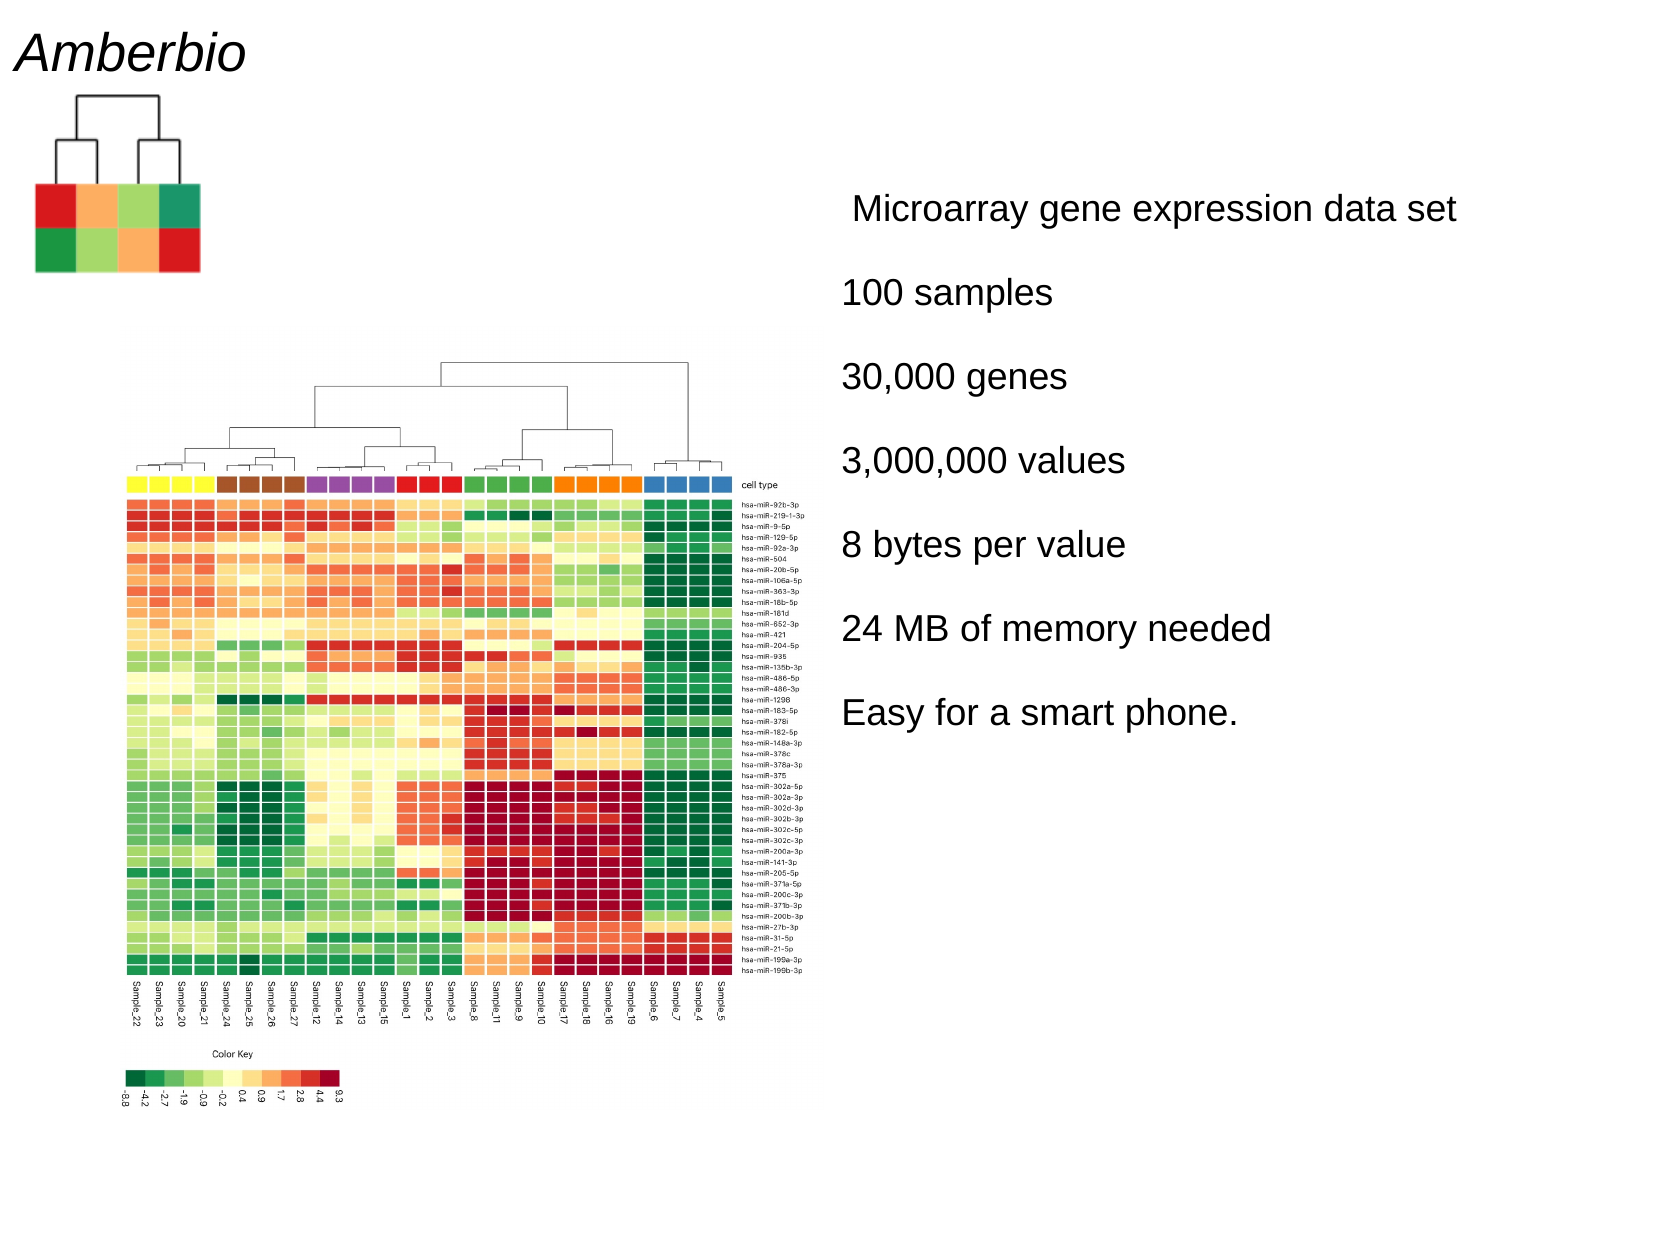

Amberbio
 Microarray gene expression data set
100 samples
30,000 genes
3,000,000 values
8 bytes per value
24 MB of memory needed
Easy for a smart phone.